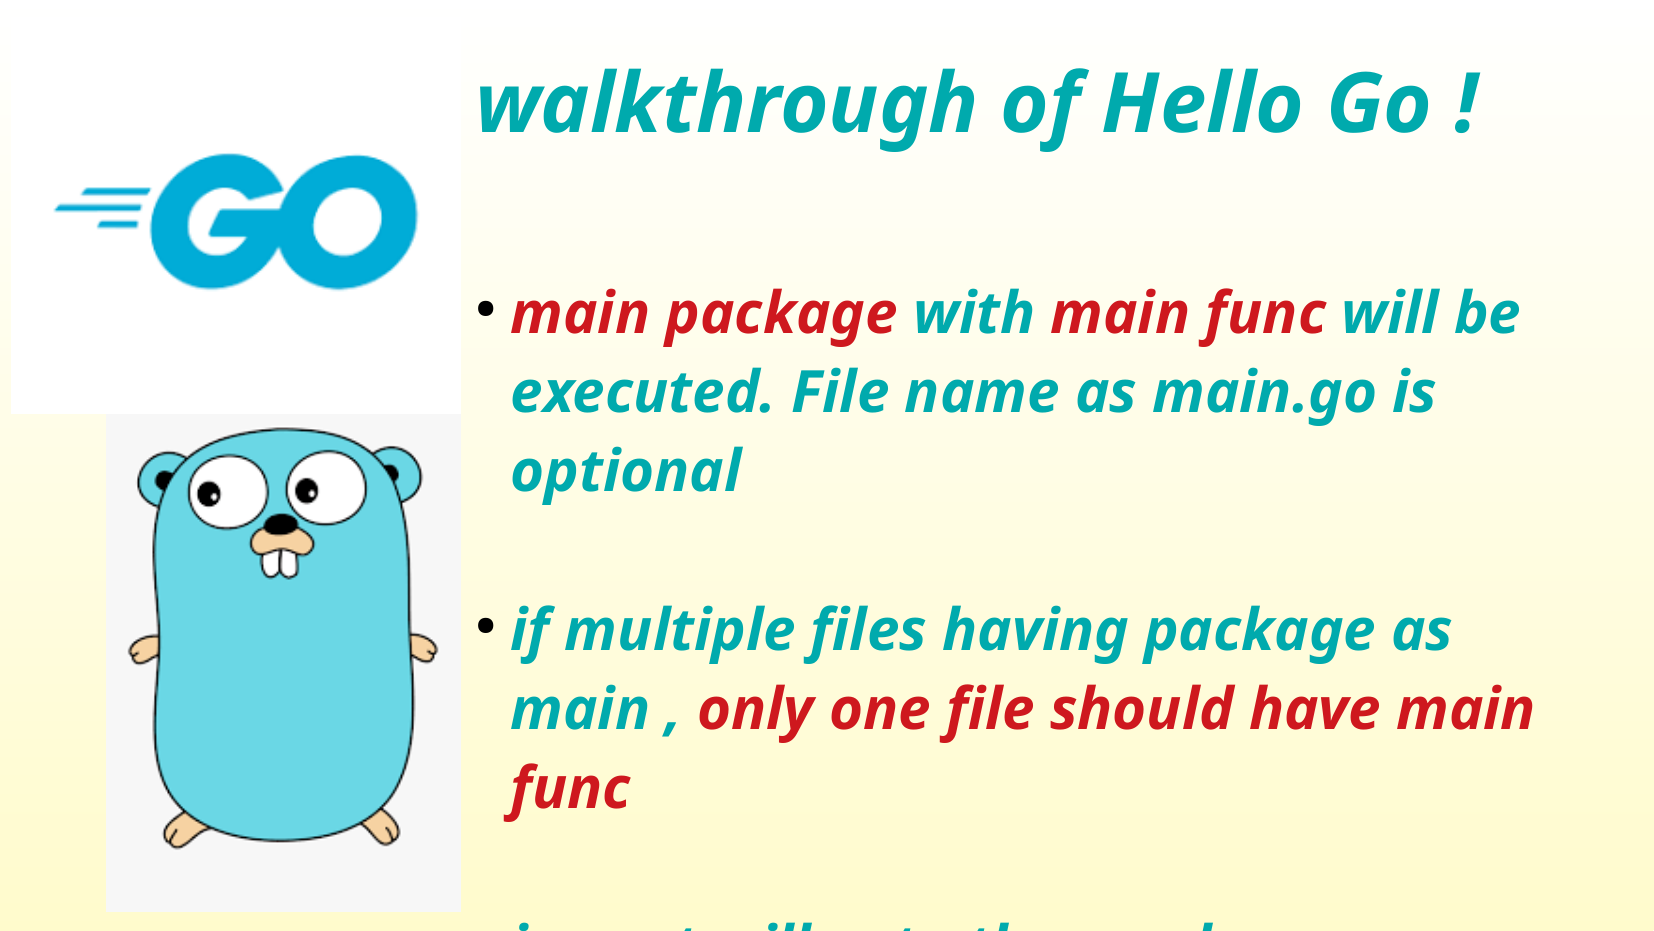

walkthrough of Hello Go !
main package with main func will be executed. File name as main.go is optional
if multiple files having package as main , only one file should have main func
import will get other packages , method are in scope will have prefix Upper case